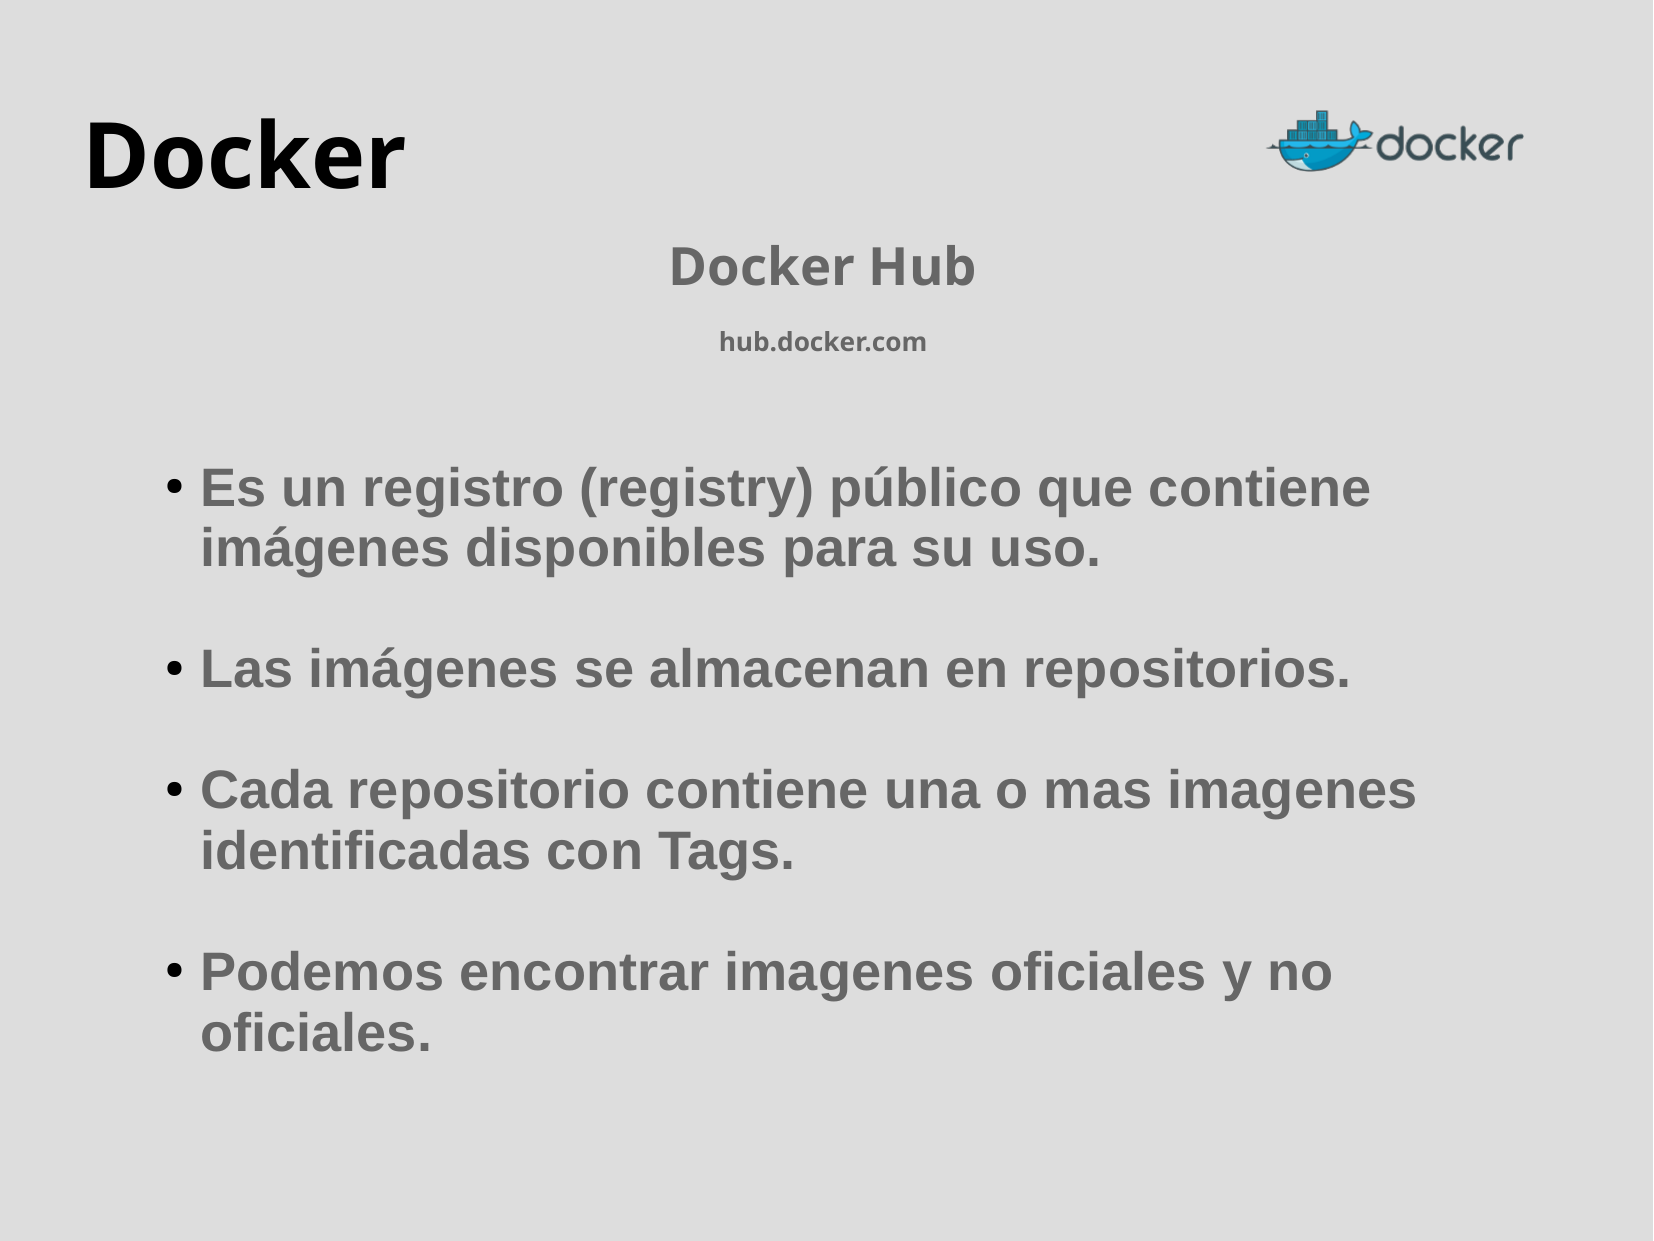

# Docker
Docker Hub
hub.docker.com
Es un registro (registry) público que contiene imágenes disponibles para su uso.
Las imágenes se almacenan en repositorios.
Cada repositorio contiene una o mas imagenes identificadas con Tags.
Podemos encontrar imagenes oficiales y no oficiales.